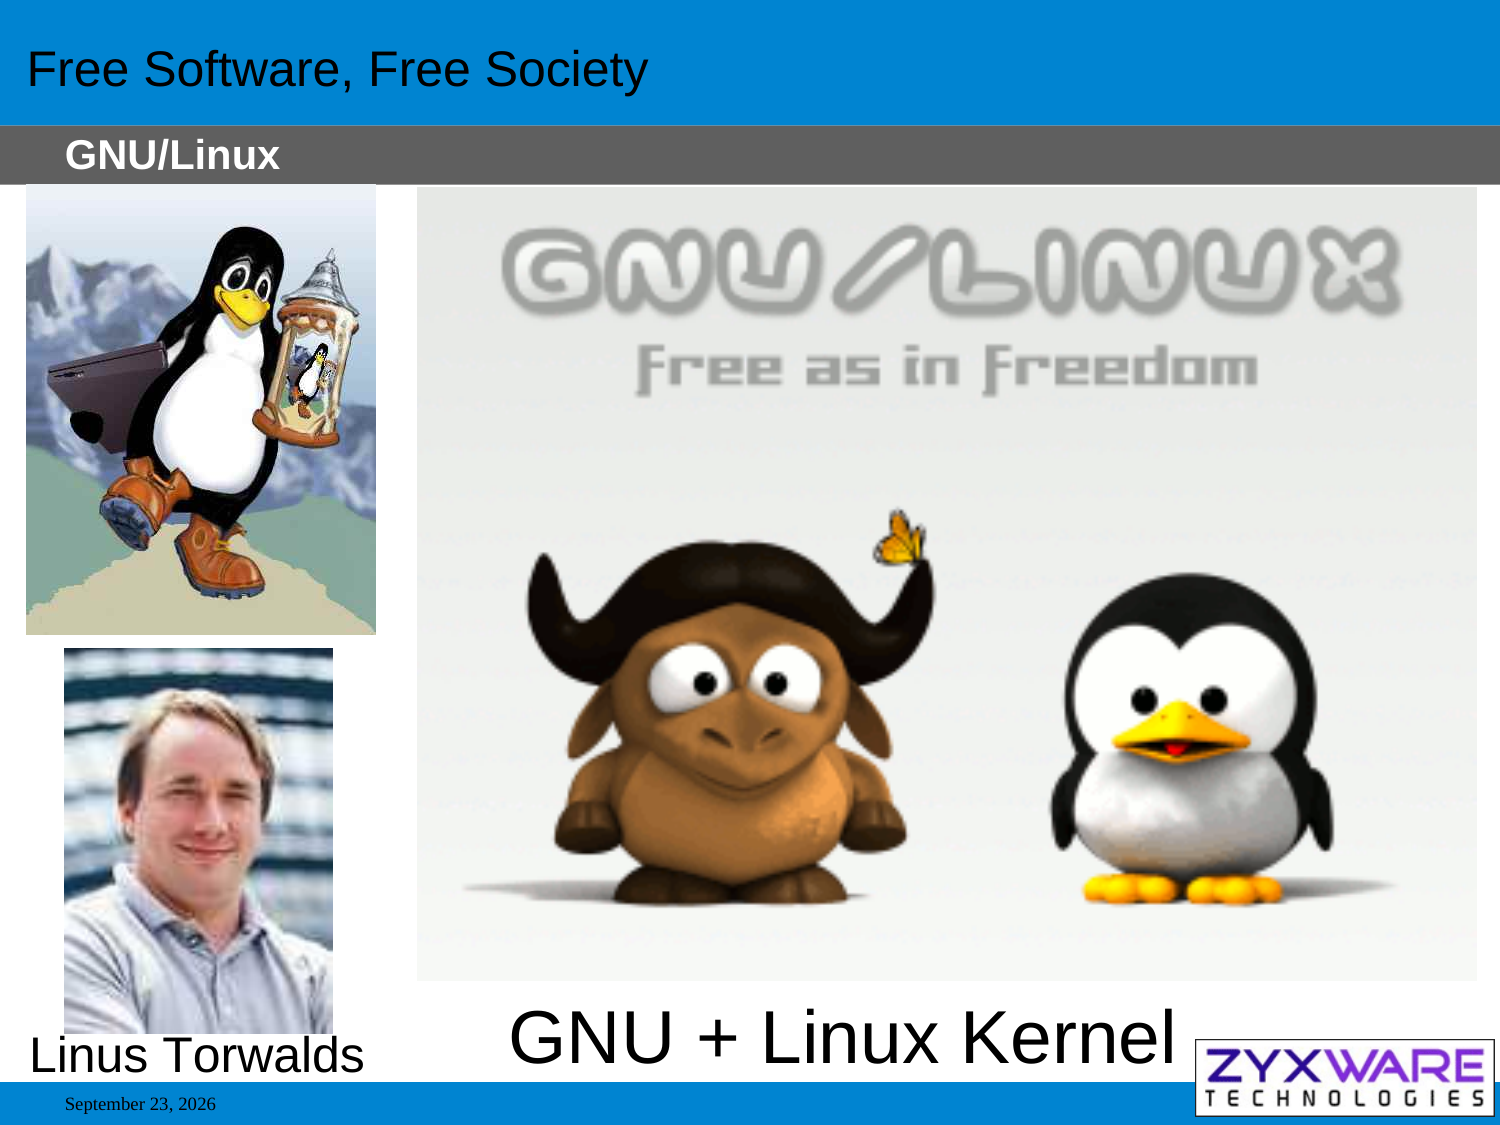

# GNU/Linux
GNU + Linux Kernel
Linus Torwalds
11